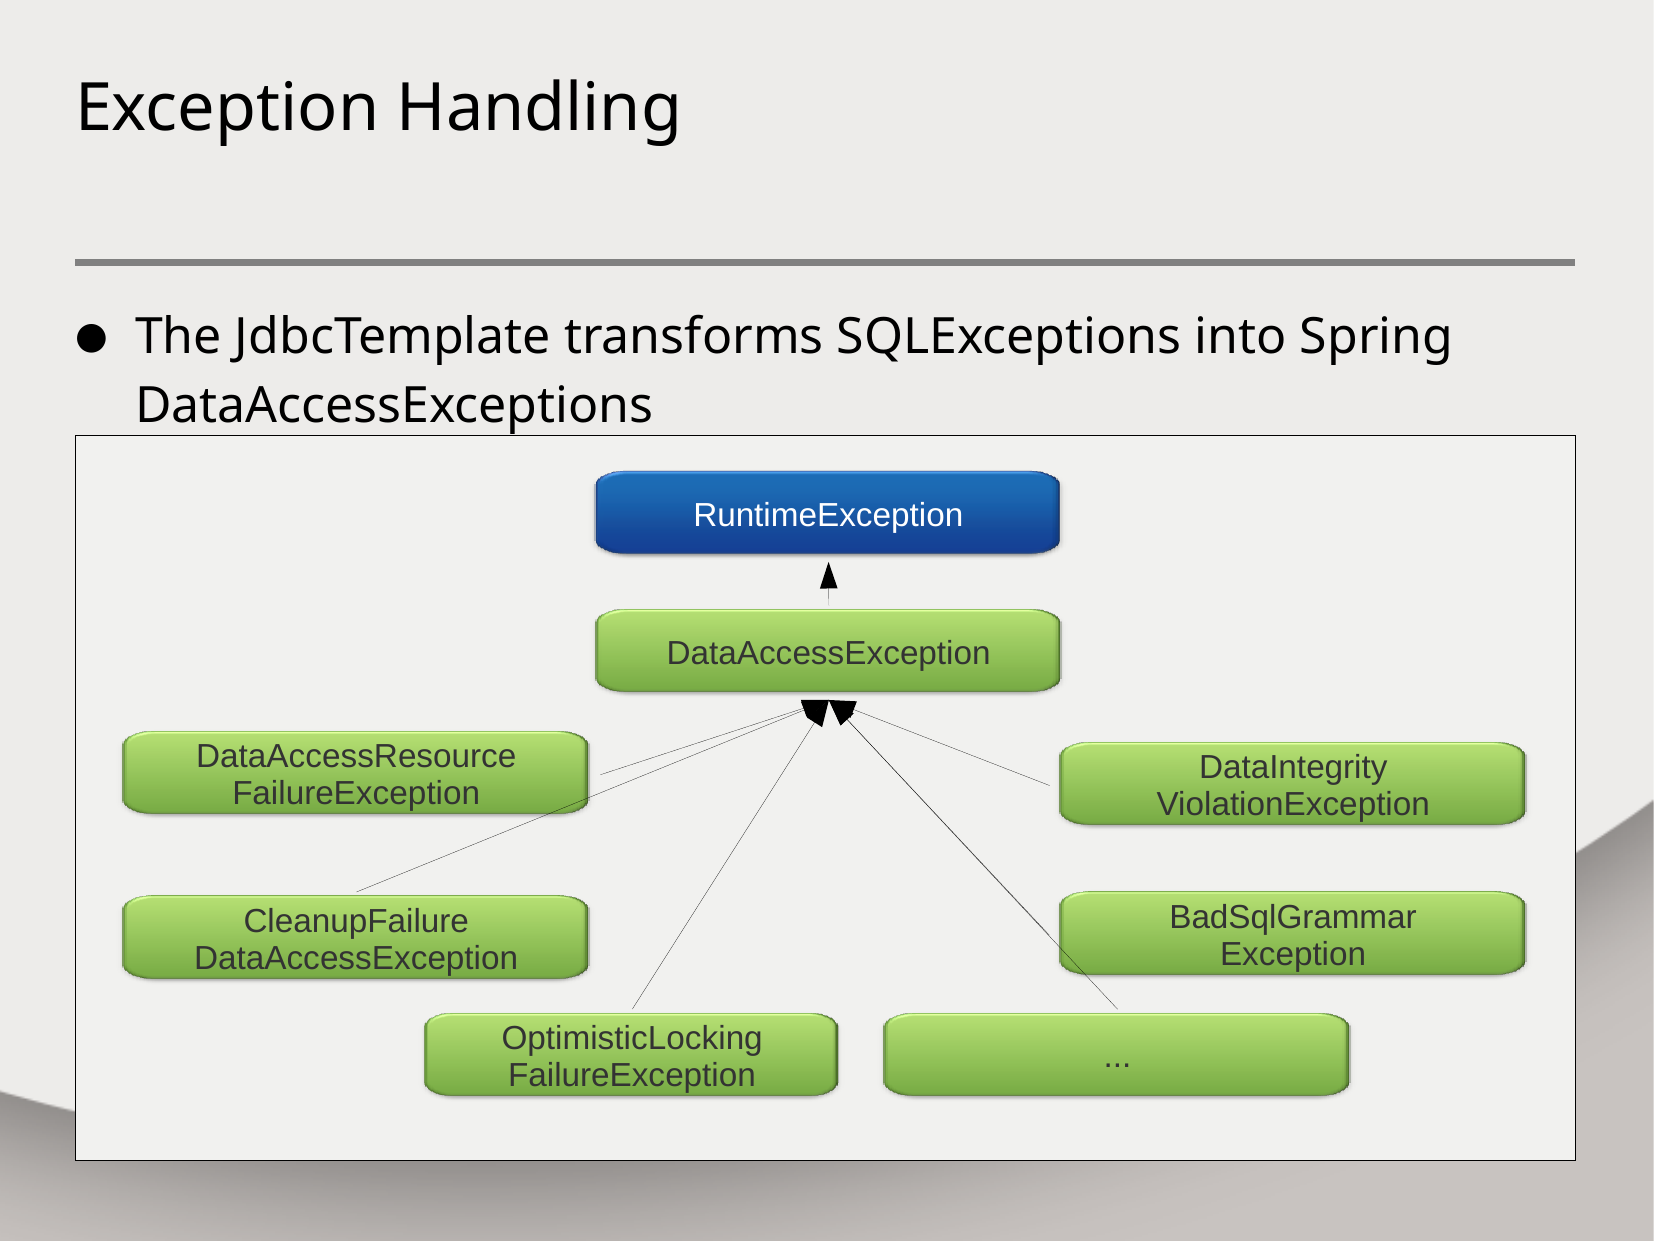

# Exception Handling
The JdbcTemplate transforms SQLExceptions into Spring DataAccessExceptions
RuntimeException
DataAccessException
DataAccessResource
FailureException
DataIntegrity
ViolationException
BadSqlGrammar
Exception
CleanupFailure
DataAccessException
OptimisticLocking
FailureException
...